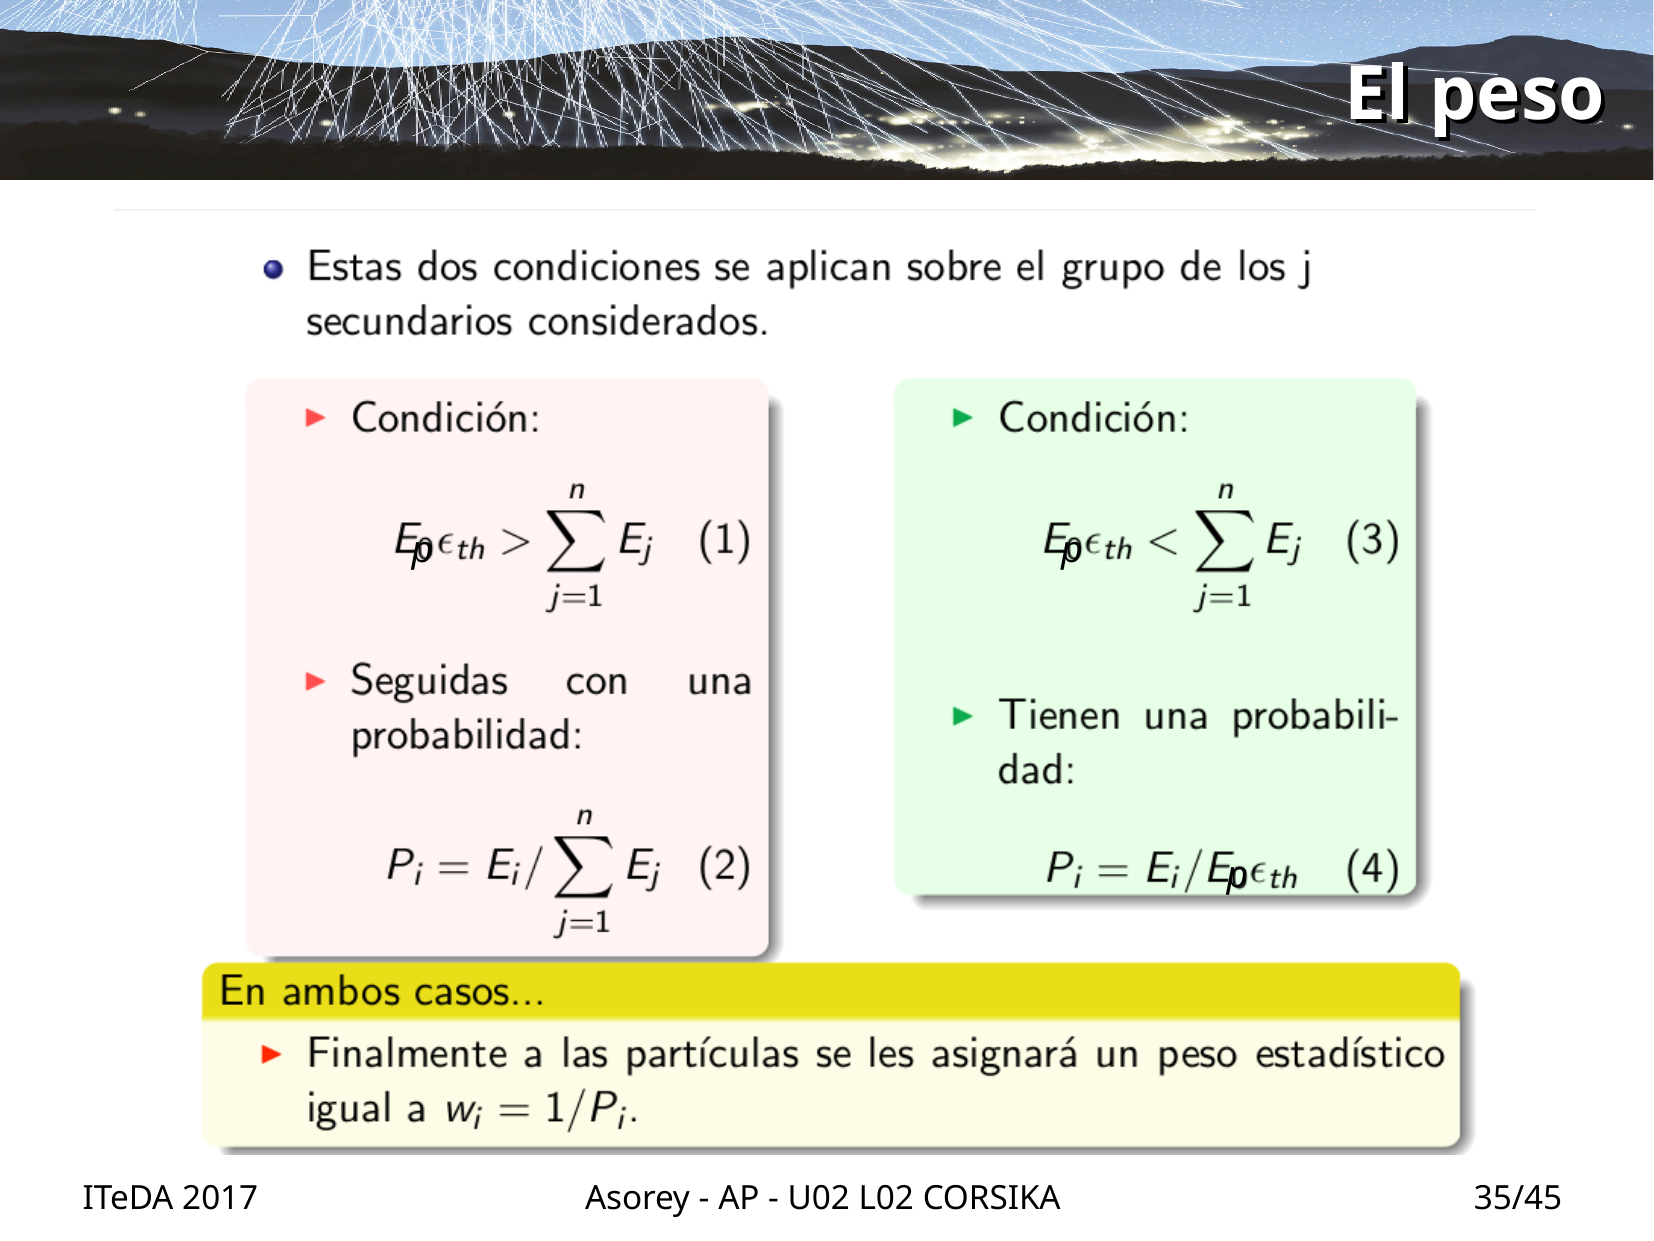

# El peso
p
p
p
ITeDA 2017
Asorey - AP - U02 L02 CORSIKA
35